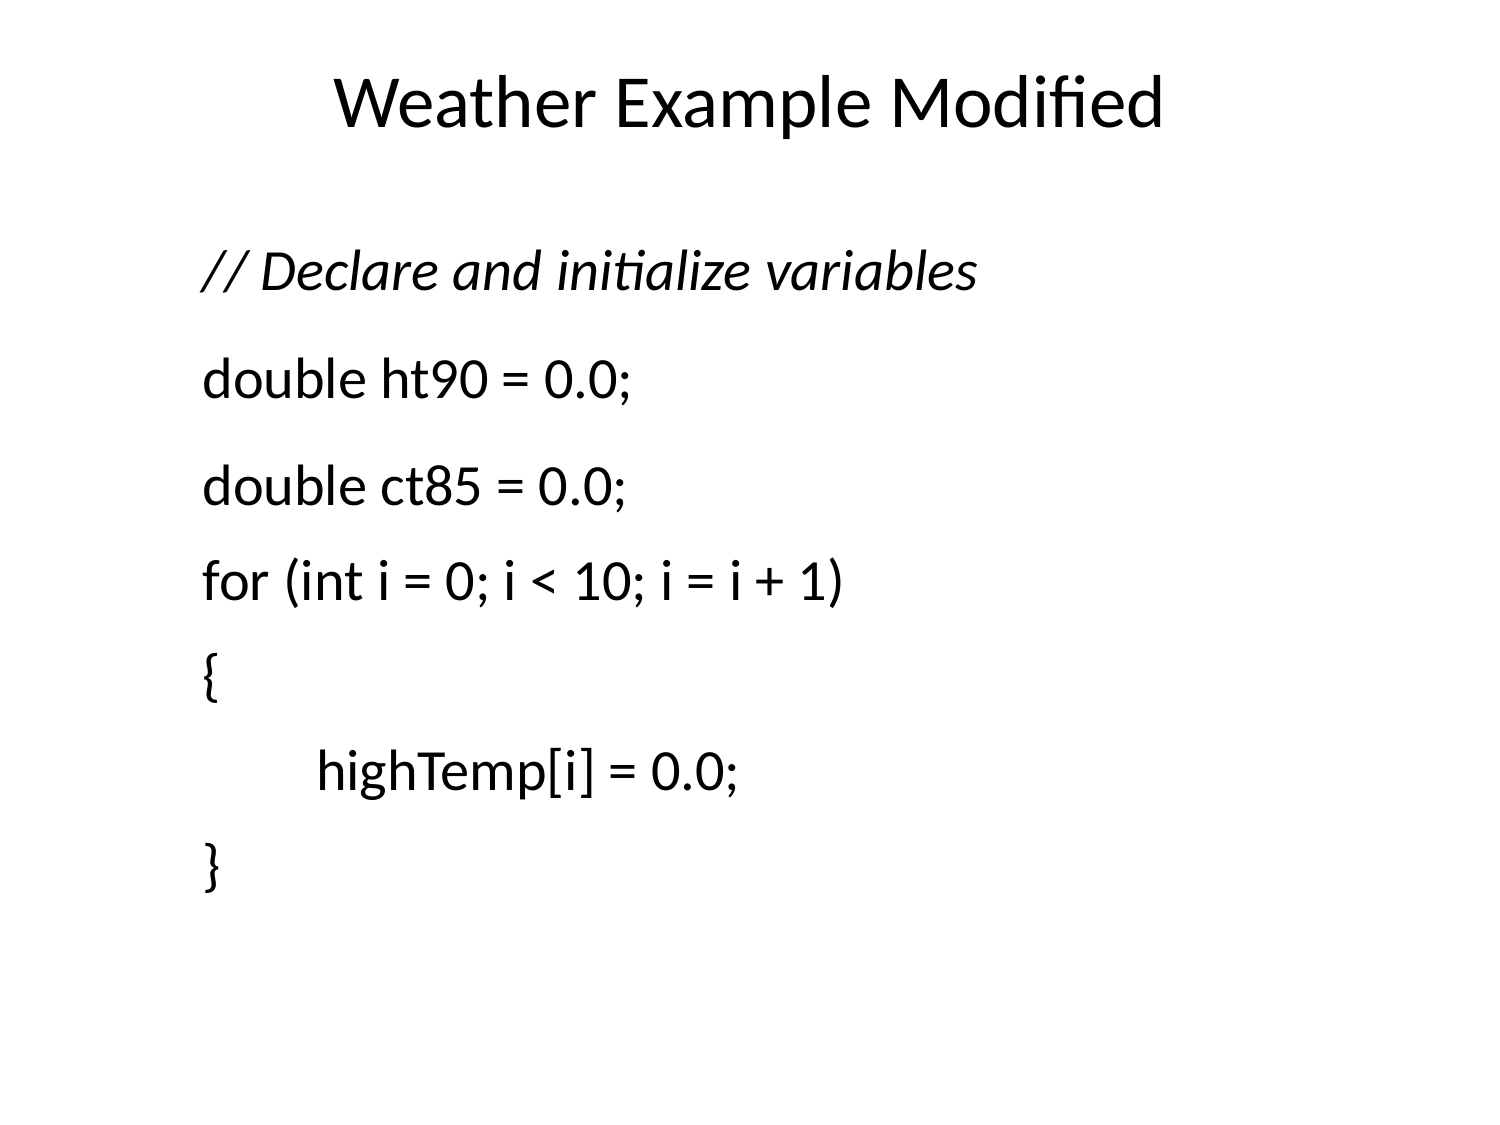

# Weather Example Modified
		// Declare and initialize variables
		double ht90 = 0.0;
 		double ct85 = 0.0;
		for (int i = 0; i < 10; i = i + 1)
		{
				highTemp[i] = 0.0;
		}